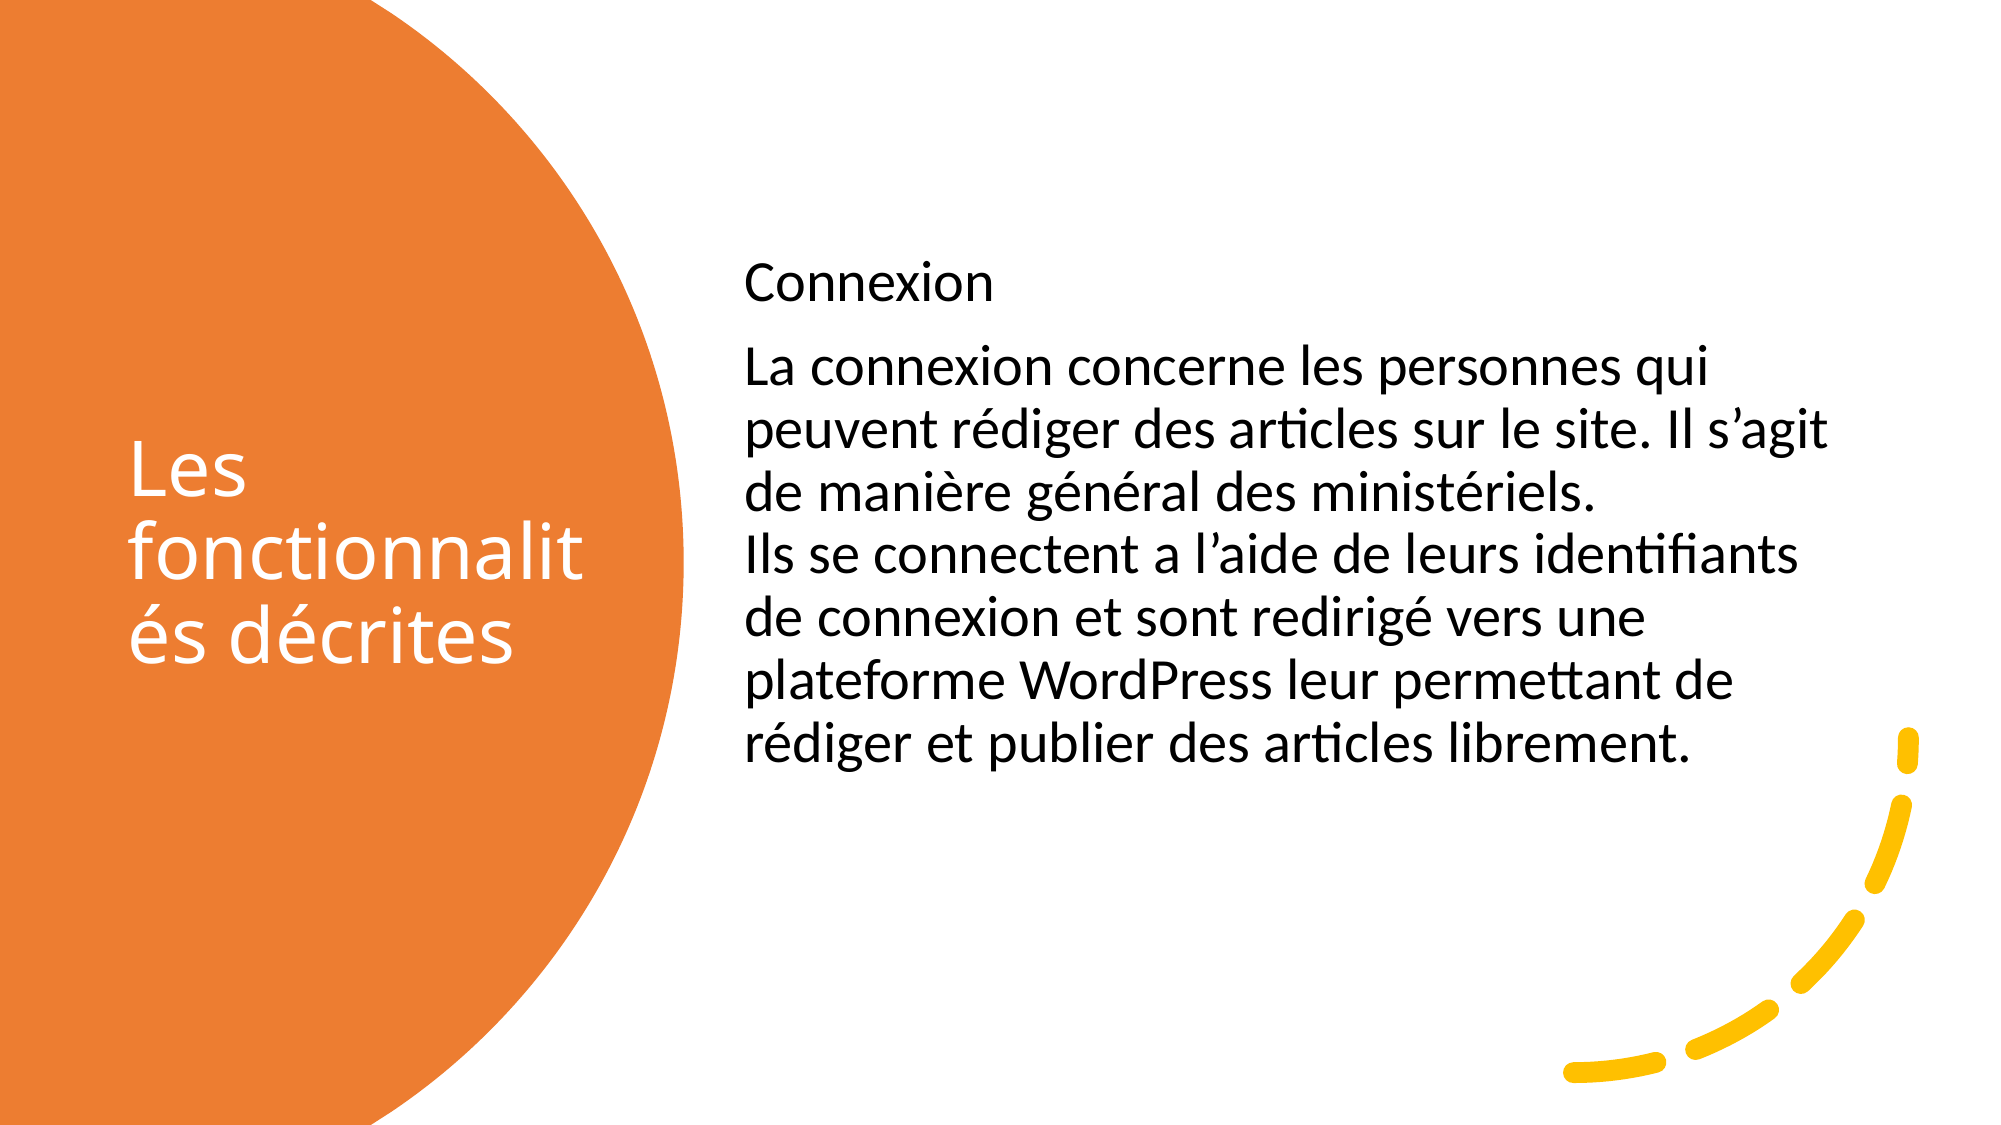

Connexion
La connexion concerne les personnes qui peuvent rédiger des articles sur le site. Il s’agit de manière général des ministériels.
Ils se connectent a l’aide de leurs identifiants de connexion et sont redirigé vers une plateforme WordPress leur permettant de rédiger et publier des articles librement.
# Les fonctionnalités décrites